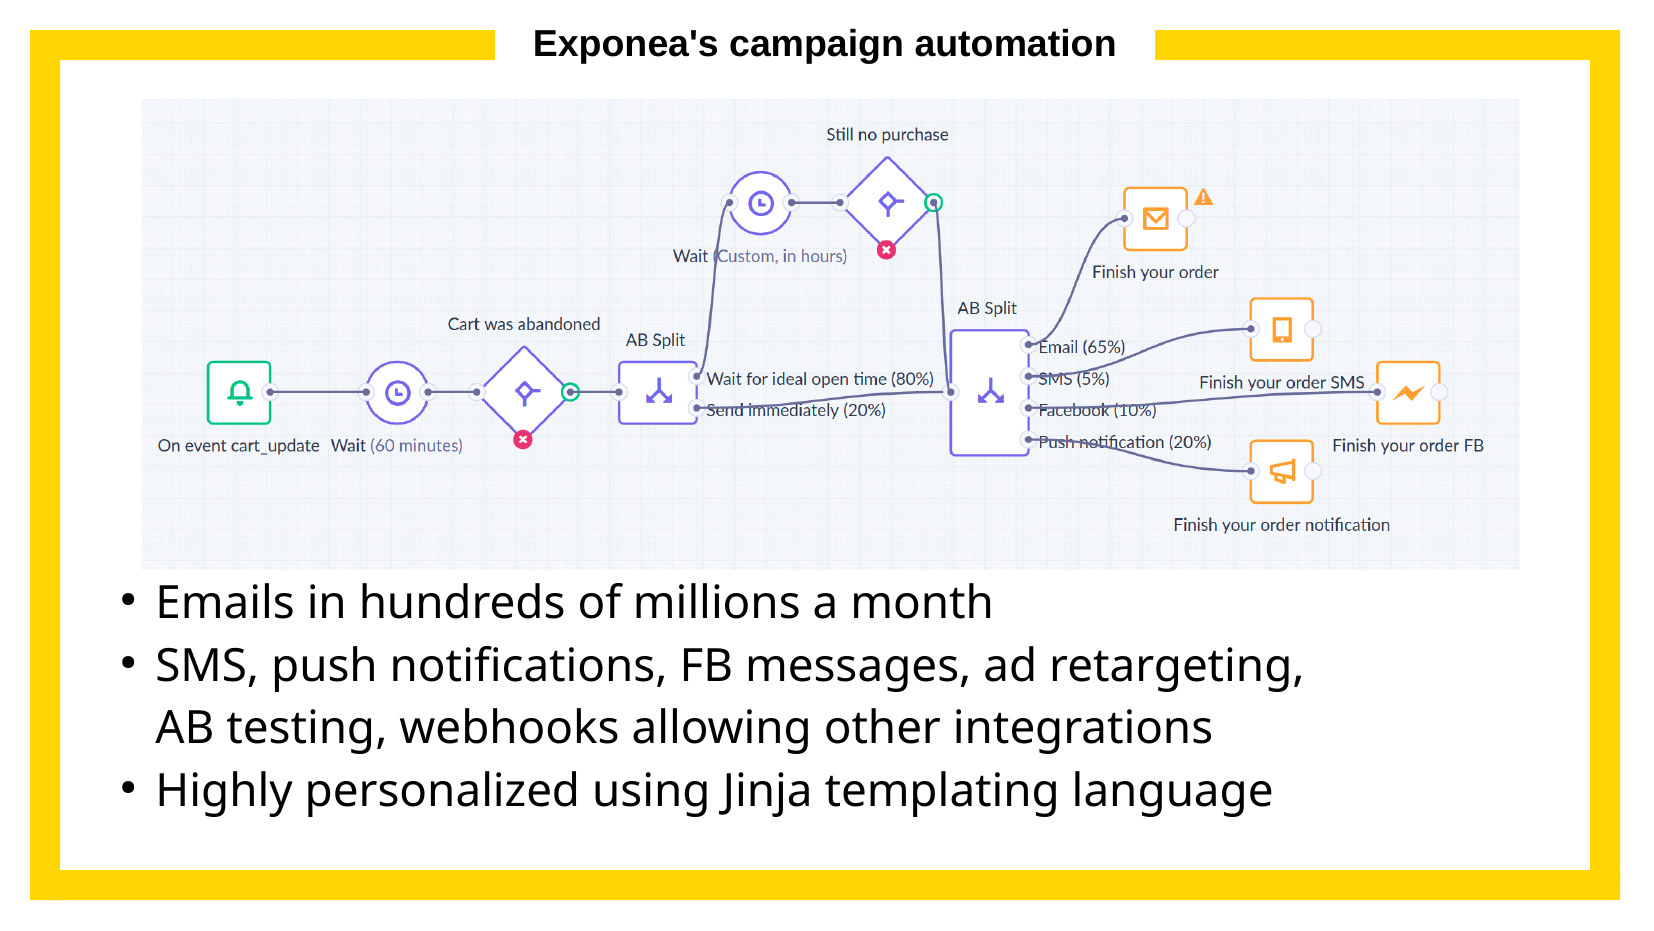

Exponea's campaign automation
Emails in hundreds of millions a month
SMS, push notifications, FB messages, ad retargeting,
AB testing, webhooks allowing other integrations
Highly personalized using Jinja templating language